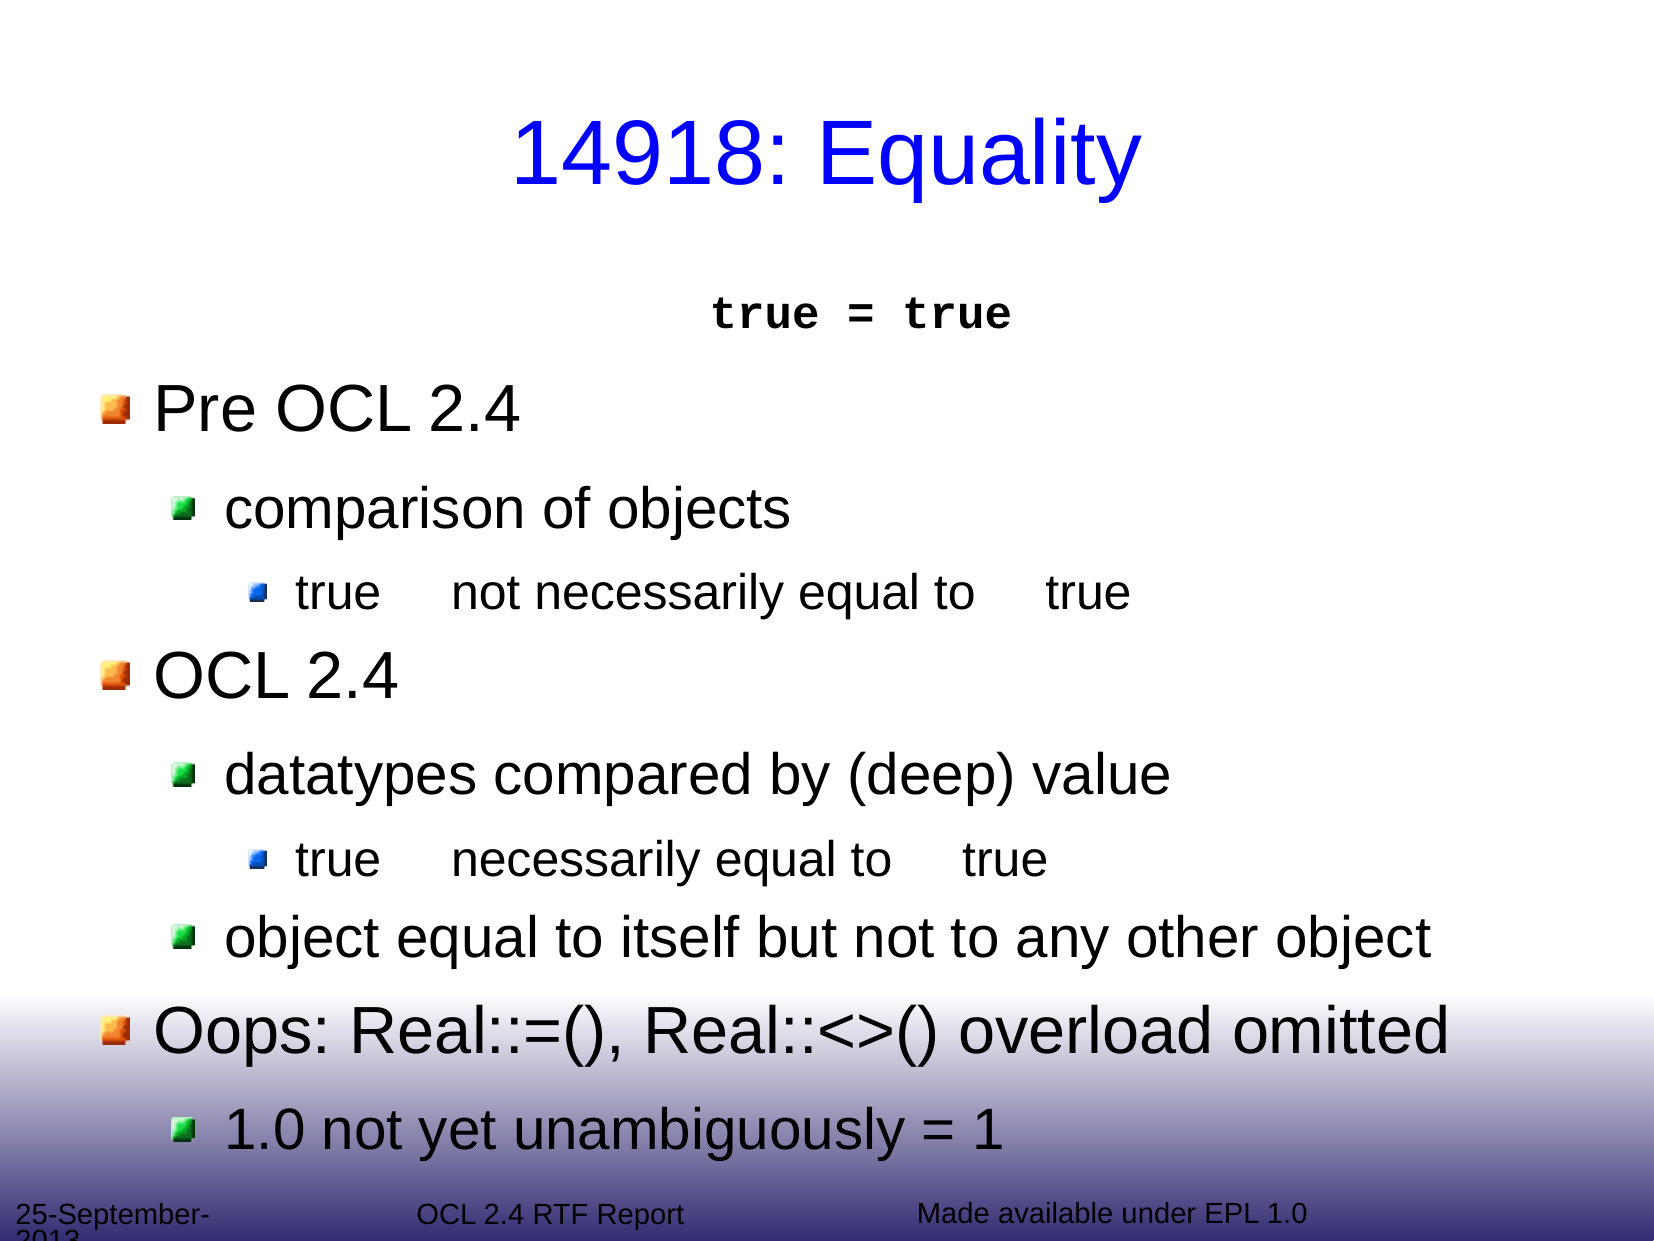

# 14918: Equality
true = true
Pre OCL 2.4
comparison of objects
true not necessarily equal to true
OCL 2.4
datatypes compared by (deep) value
true necessarily equal to true
object equal to itself but not to any other object
Oops: Real::=(), Real::<>() overload omitted
1.0 not yet unambiguously = 1
25-September-2013
OCL 2.4 RTF Report